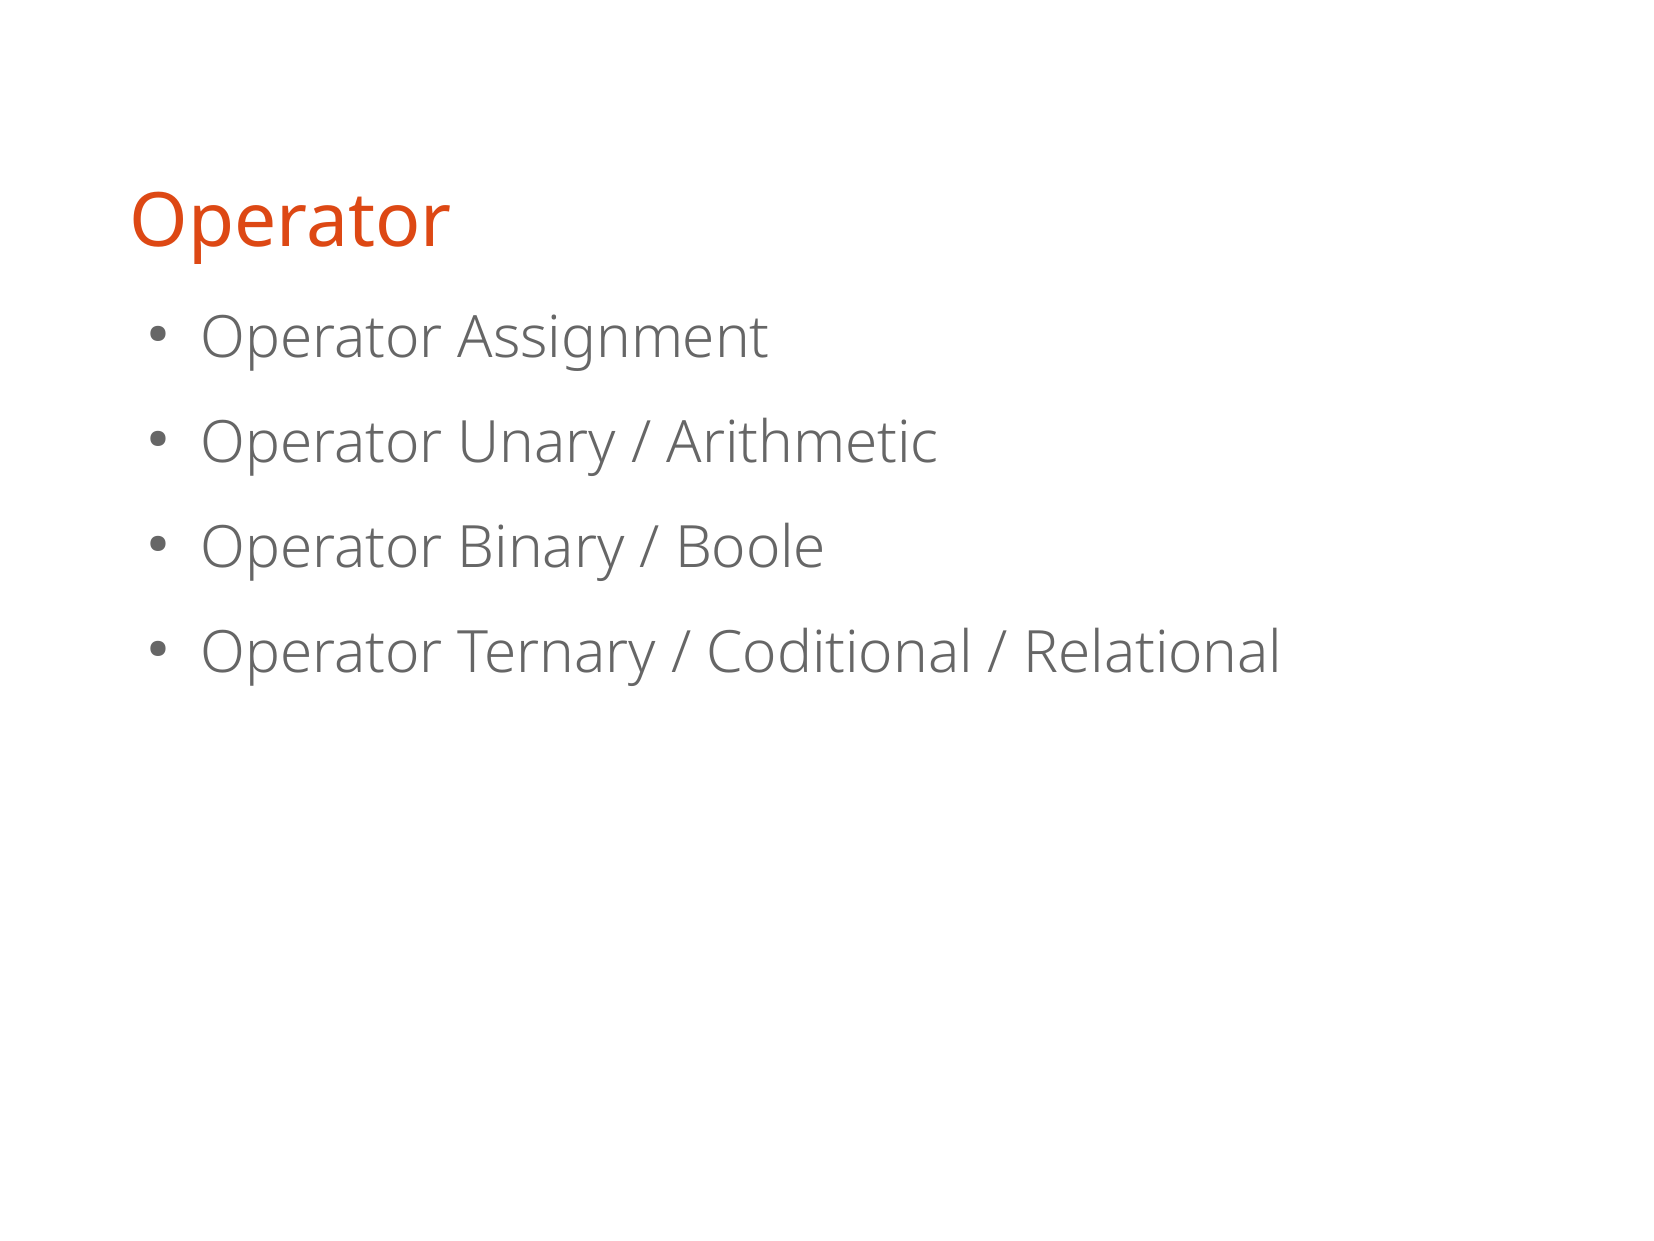

# Operator
Operator Assignment
Operator Unary / Arithmetic
Operator Binary / Boole
Operator Ternary / Coditional / Relational